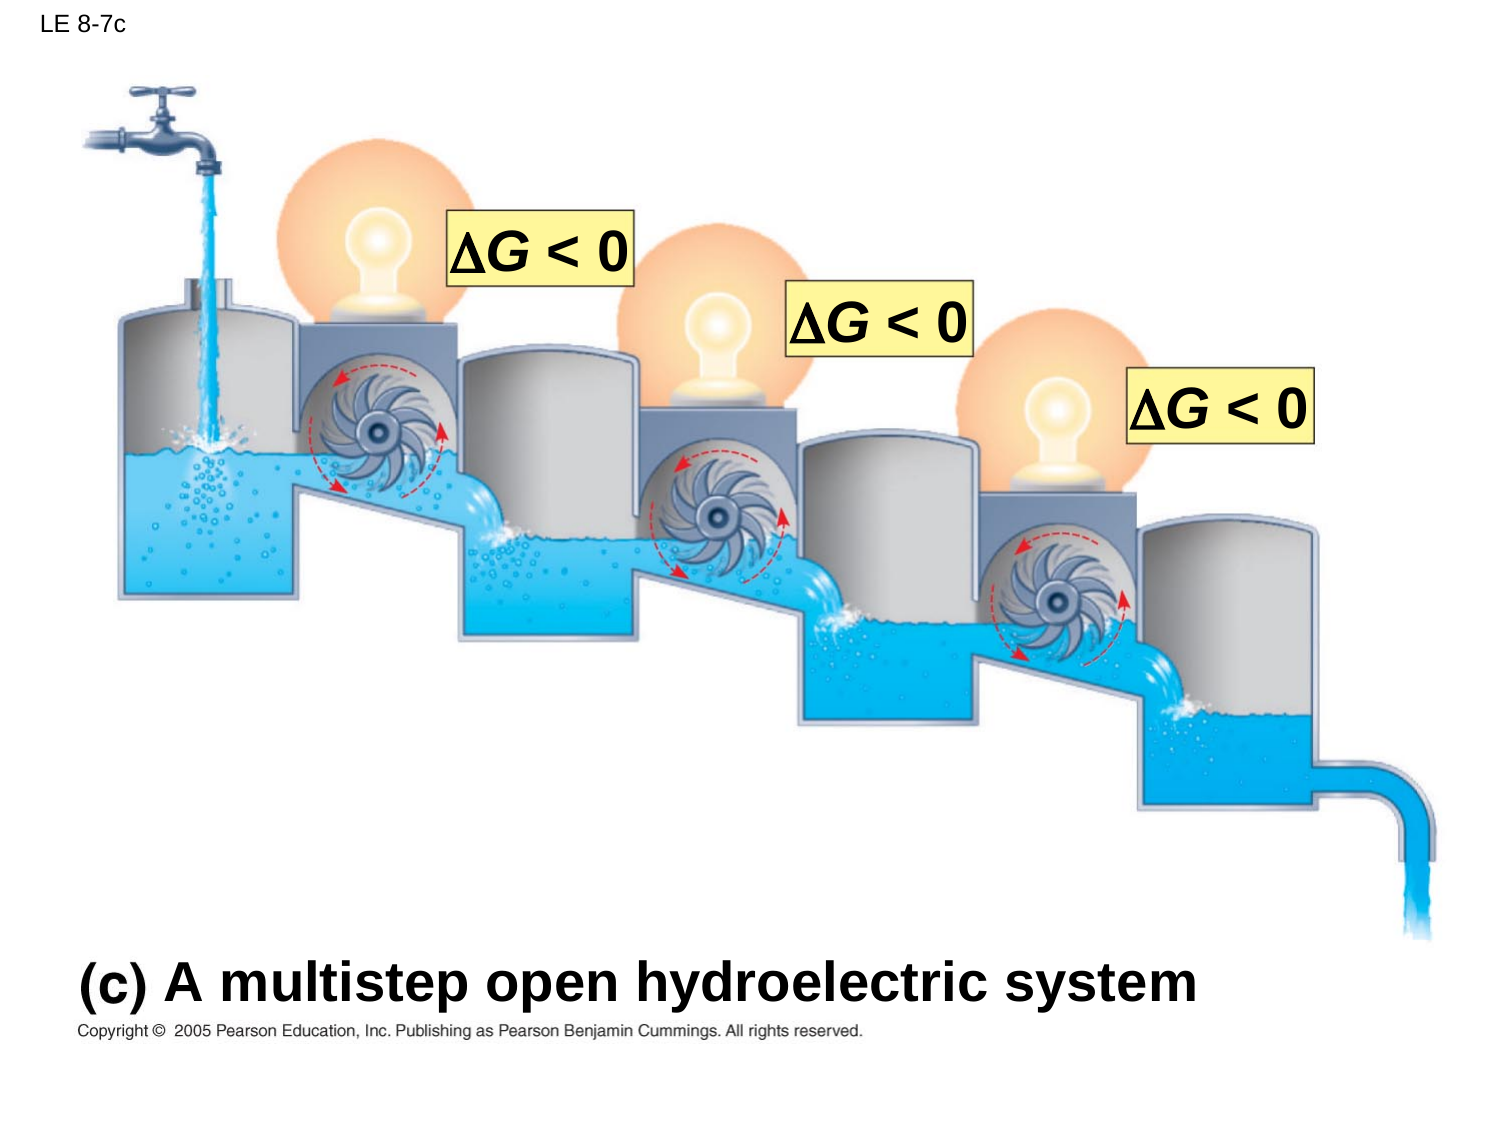

# LE 8-7c
G < 0
G < 0
G < 0
A multistep open hydroelectric system